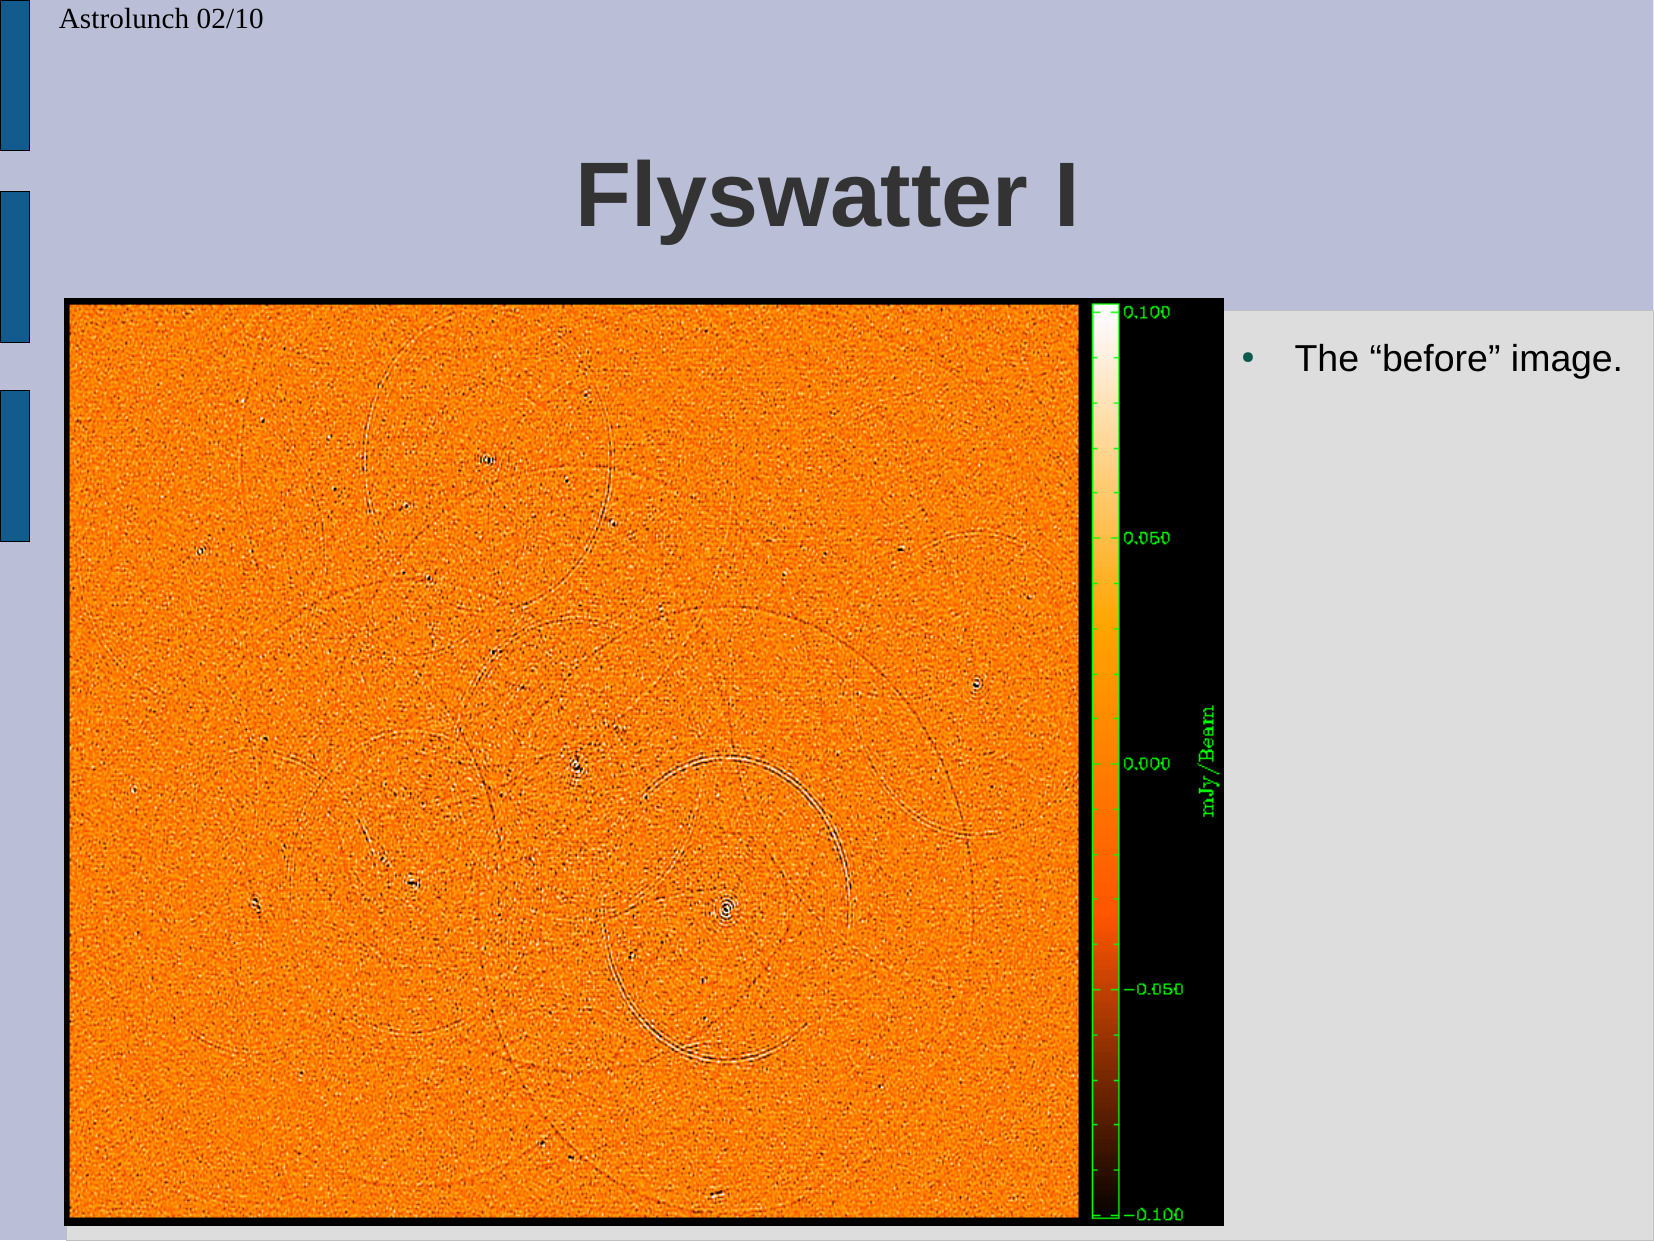

Astrolunch 02/10
# Flyswatter I
The “before” image.